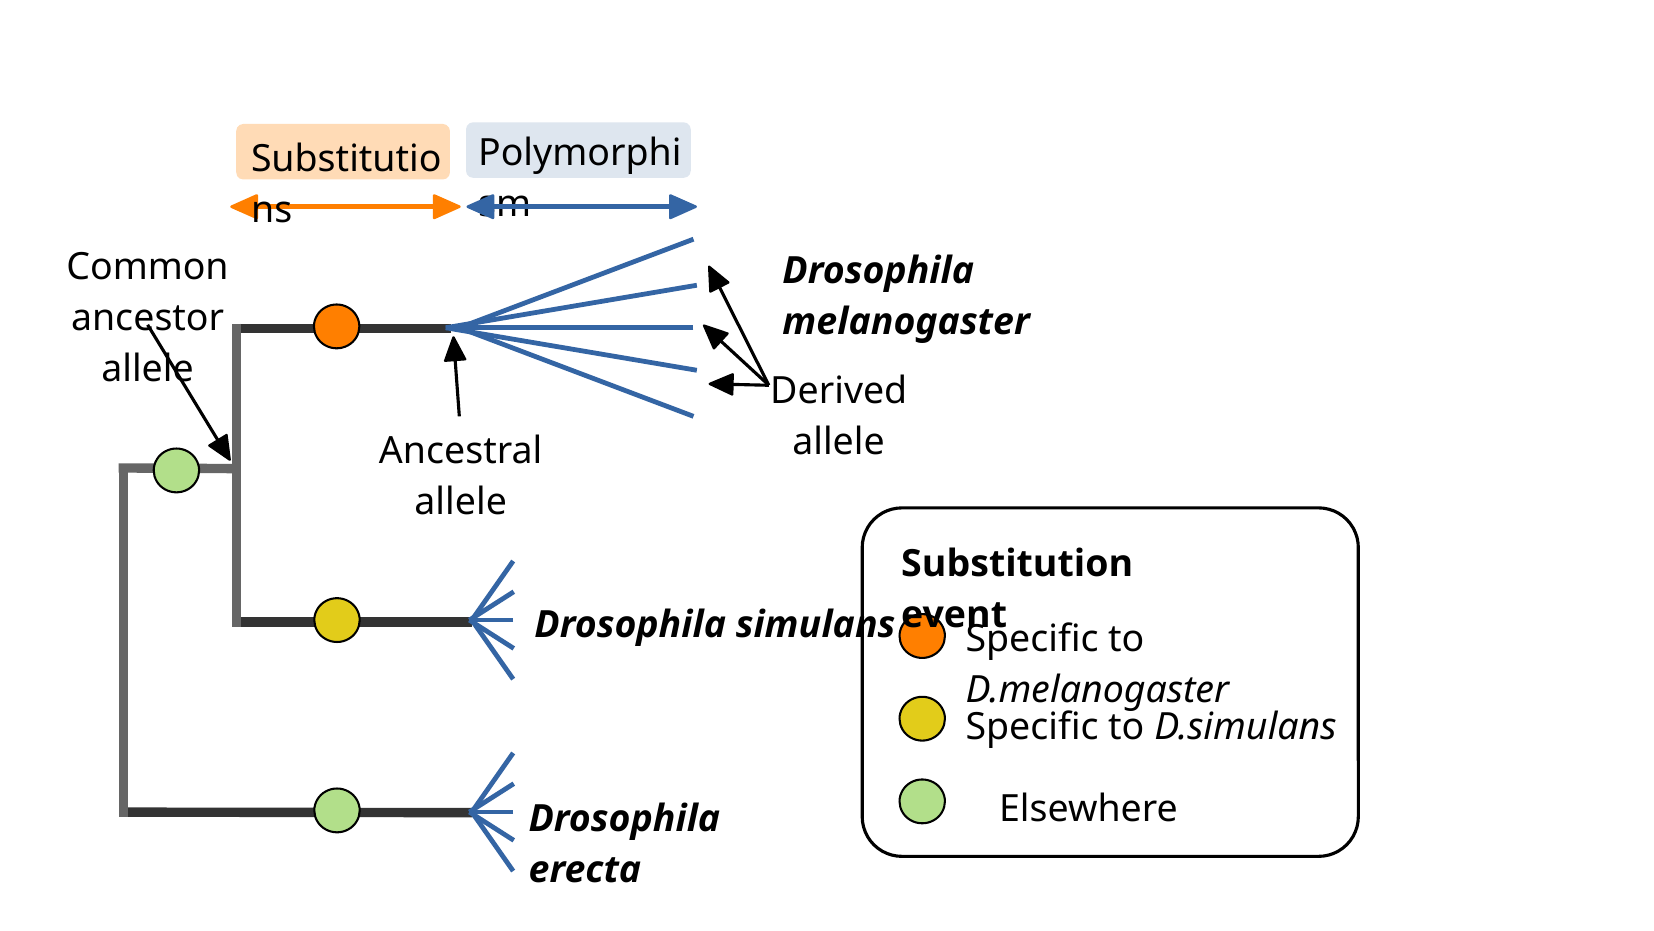

Polymorphism
Substitutions
Common ancestor
allele
Drosophila melanogaster
Derived
allele
Ancestral
allele
Substitution event
Drosophila simulans
Specific to D.melanogaster
Specific to D.simulans
Elsewhere
Drosophila erecta